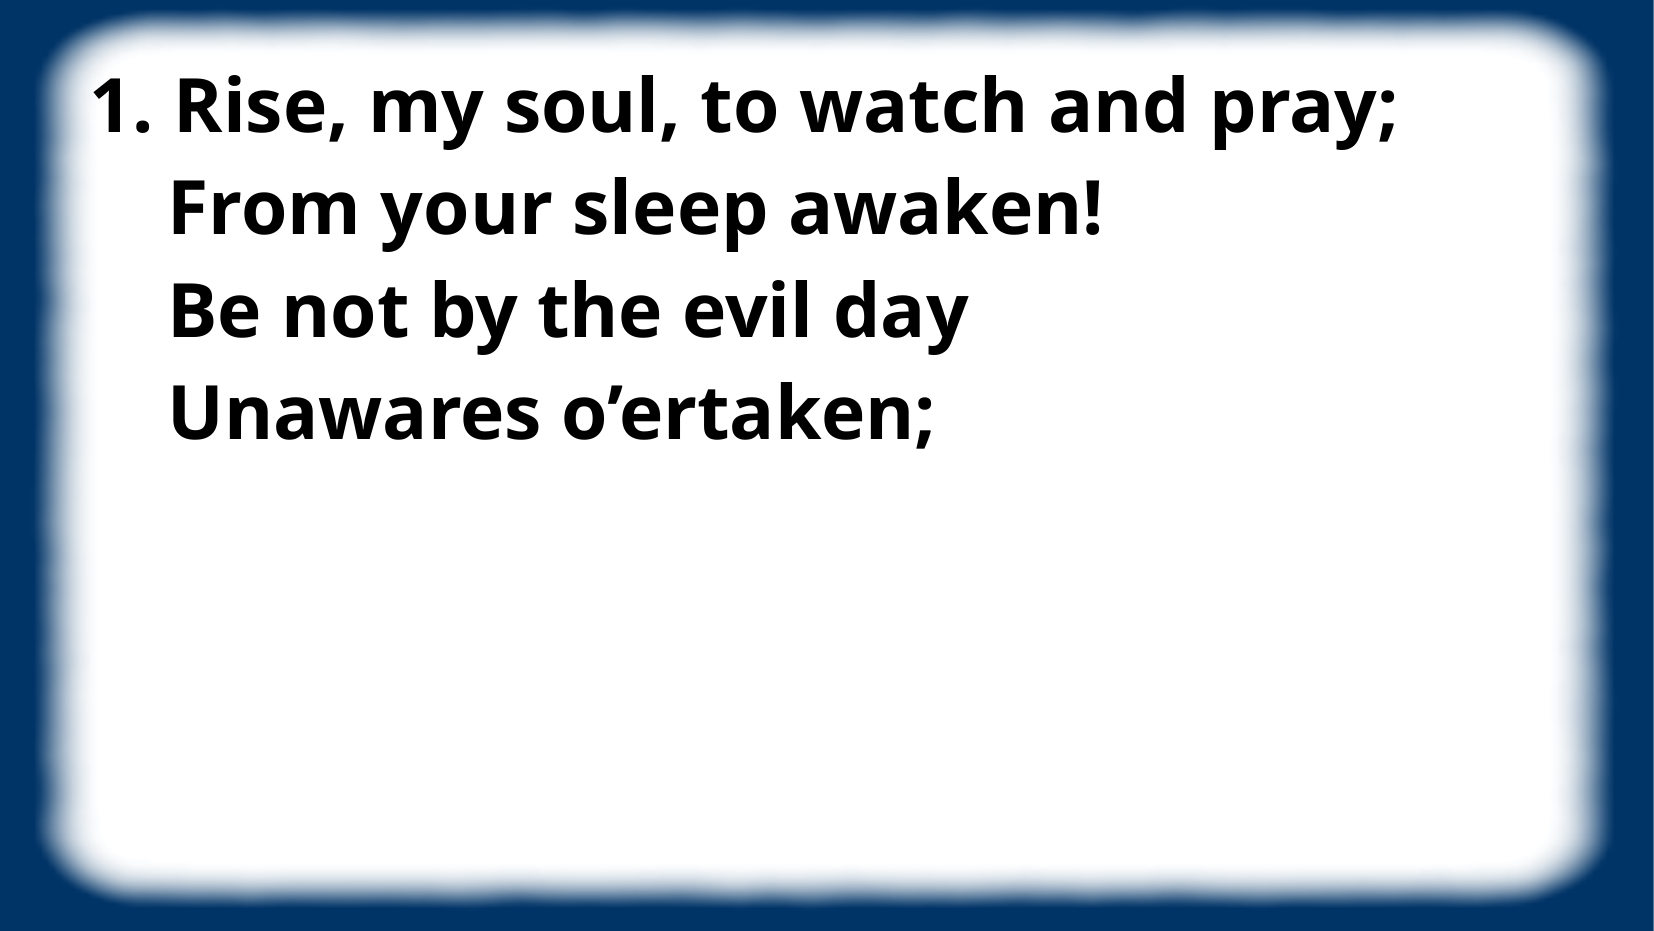

1. Rise, my soul, to watch and pray;
 From your sleep awaken!
 Be not by the evil day
 Unawares o’ertaken;